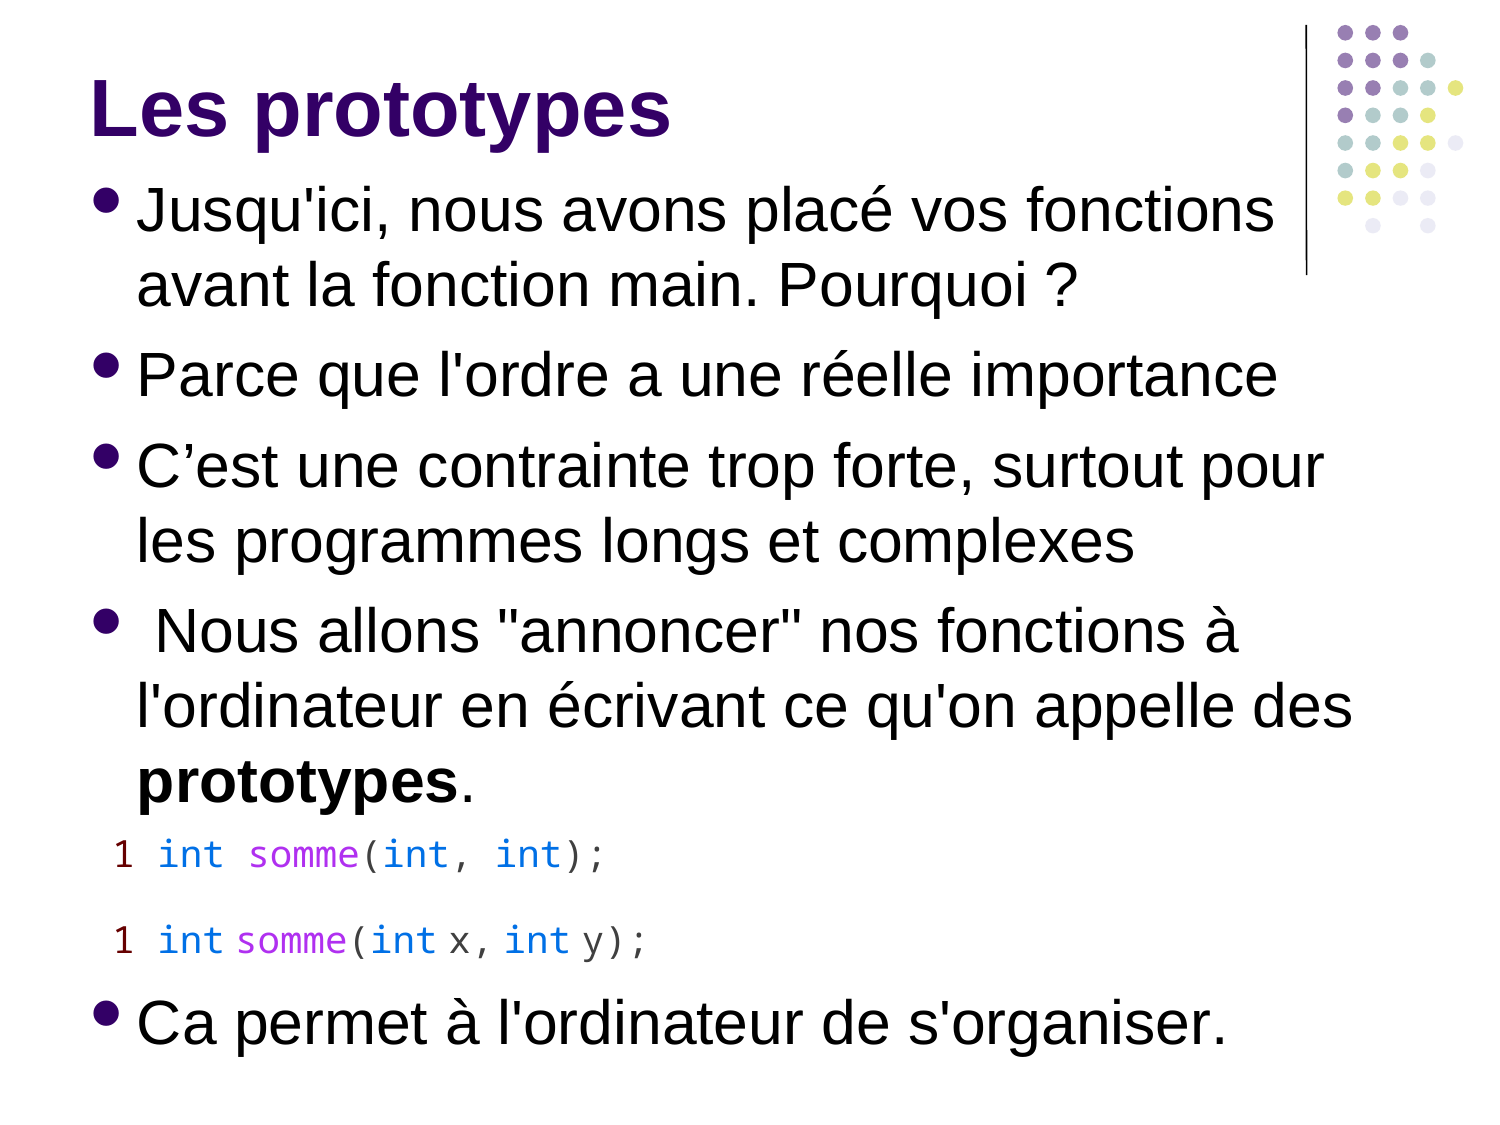

# Les prototypes
Jusqu'ici, nous avons placé vos fonctions avant la fonction main. Pourquoi ?
Parce que l'ordre a une réelle importance
C’est une contrainte trop forte, surtout pour les programmes longs et complexes
 Nous allons "annoncer" nos fonctions à l'ordinateur en écrivant ce qu'on appelle des prototypes.
 1 int somme(int, int);
 1 int somme(int x, int y);
Ca permet à l'ordinateur de s'organiser.